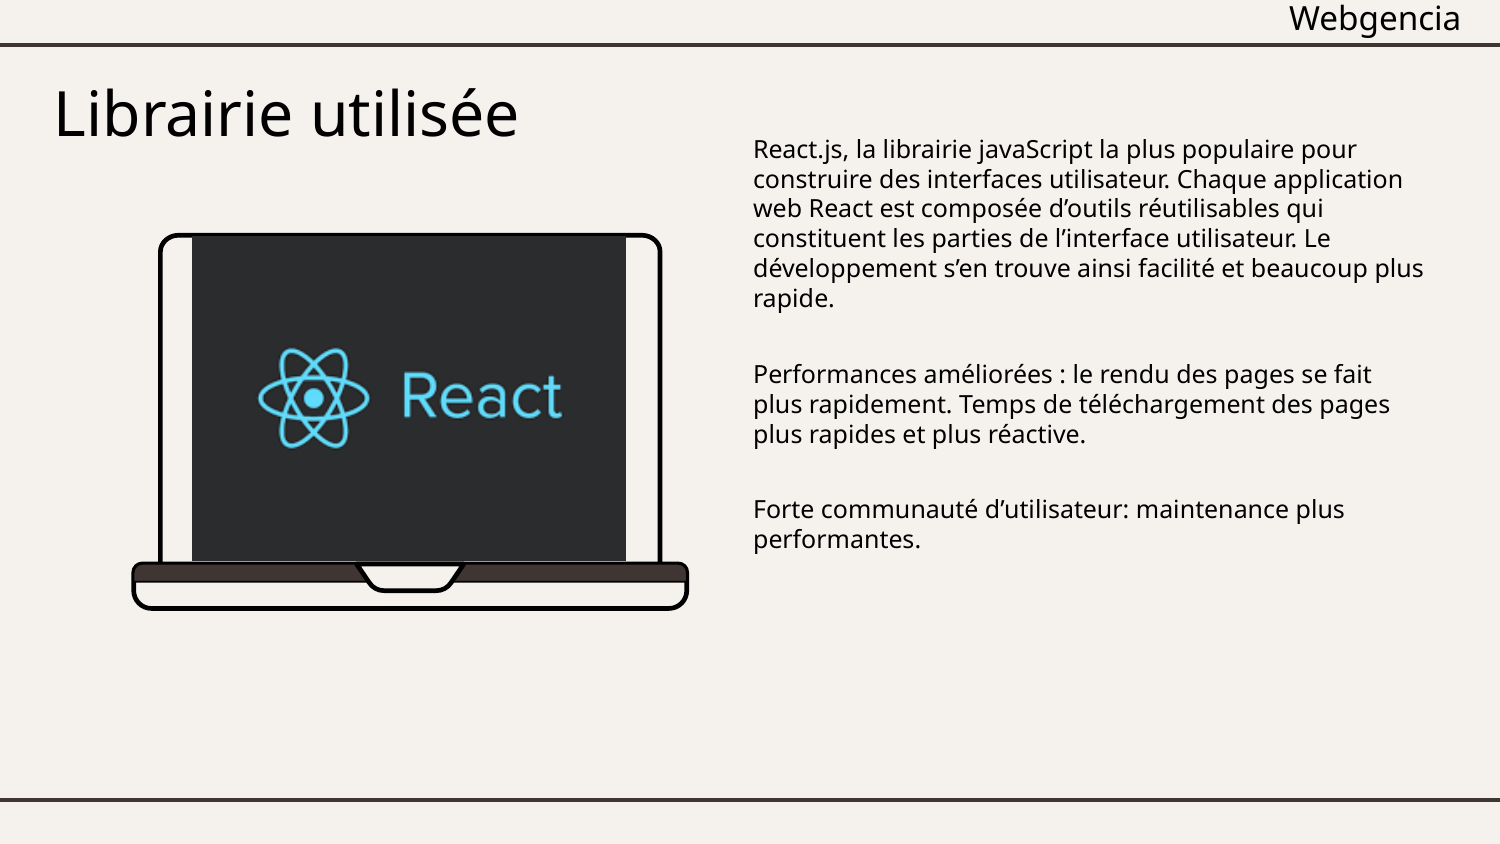

Webgencia
# Librairie utilisée
React.js, la librairie javaScript la plus populaire pour construire des interfaces utilisateur. Chaque application web React est composée d’outils réutilisables qui constituent les parties de l’interface utilisateur. Le développement s’en trouve ainsi facilité et beaucoup plus rapide.
Performances améliorées : le rendu des pages se fait plus rapidement. Temps de téléchargement des pages plus rapides et plus réactive.
Forte communauté d’utilisateur: maintenance plus performantes.